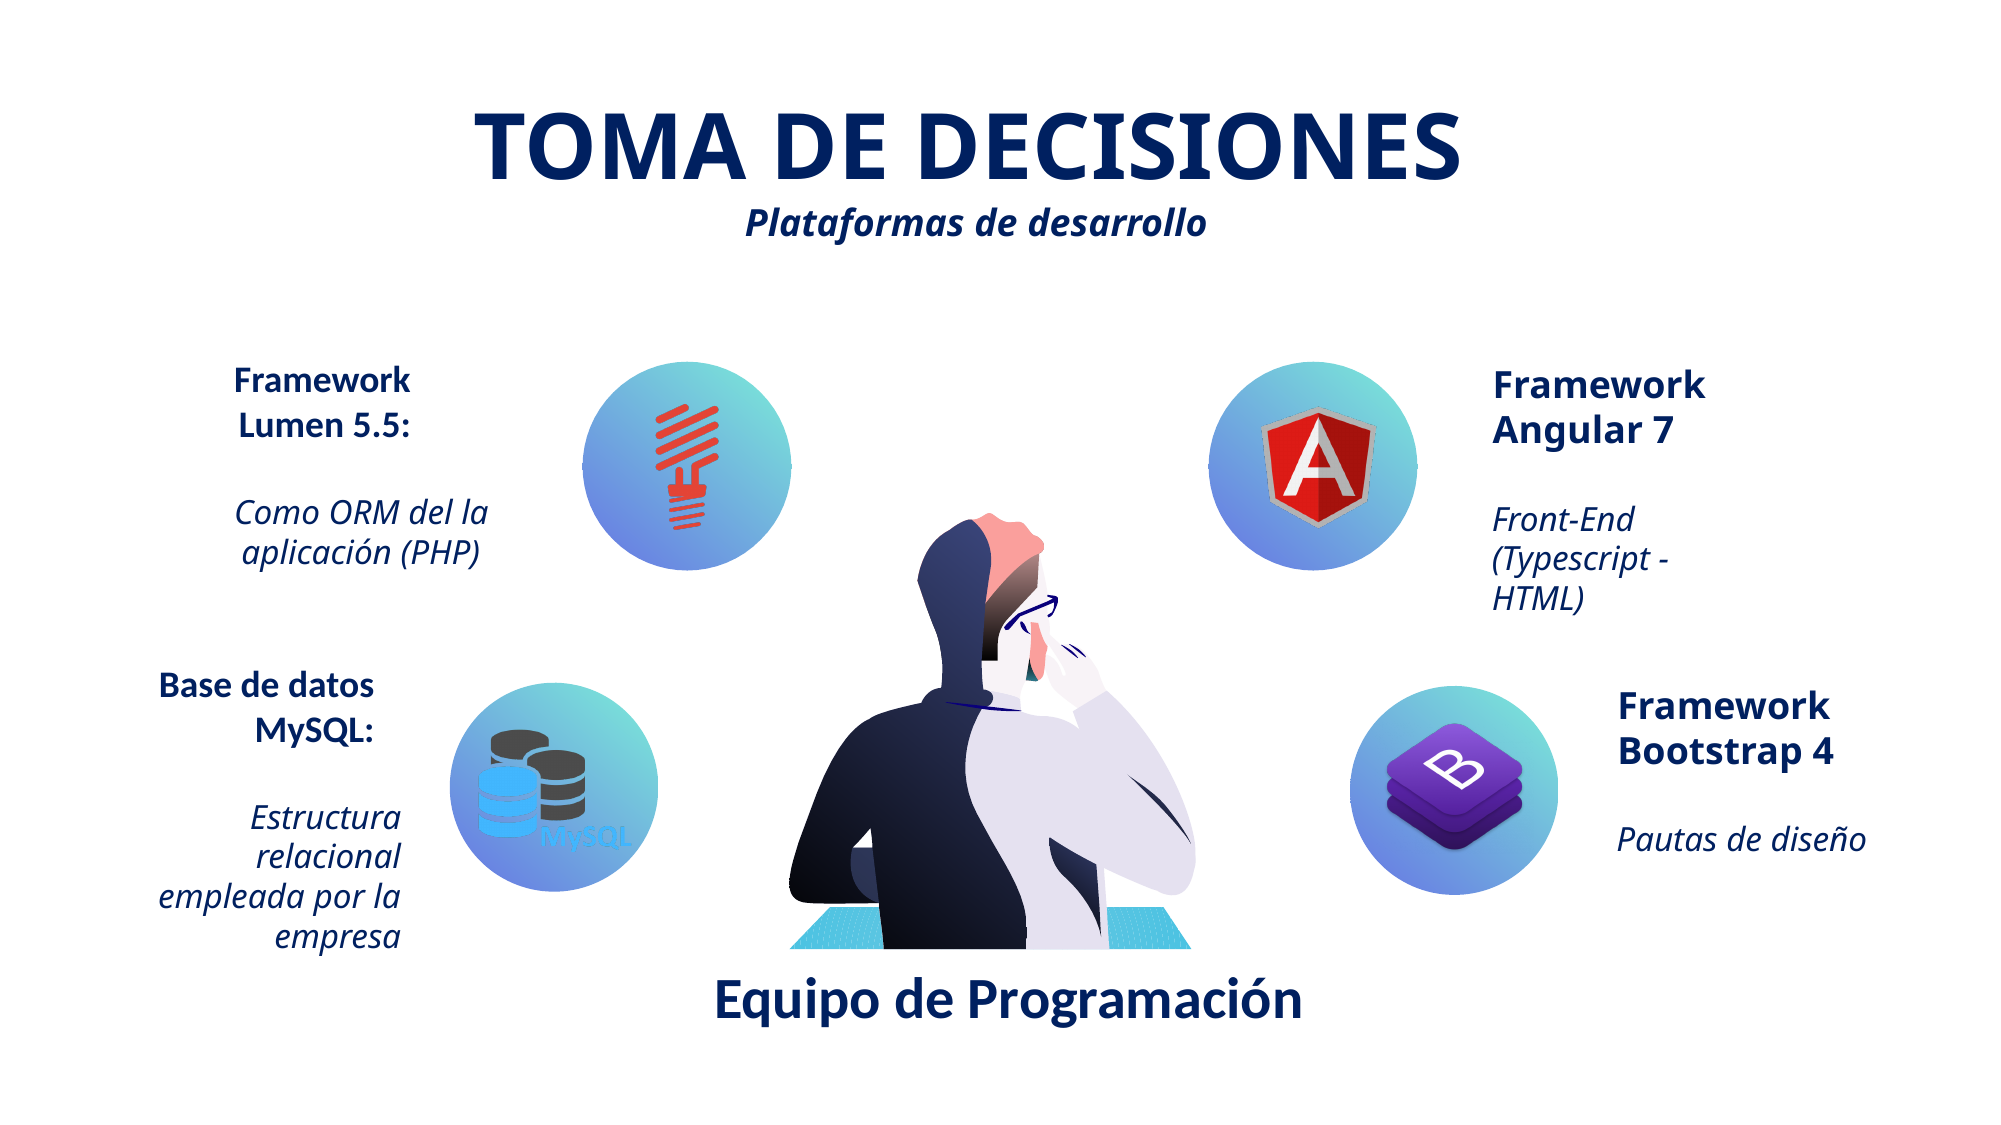

# Diapositiva de recursos humanos 4,
TOMA DE DECISIONES
Plataformas de desarrollo
Framework Lumen 5.5:
Como ORM del la aplicación (PHP)
Framework Angular 7
Front-End
(Typescript - HTML)
Base de datos MySQL:
Estructura relacional empleada por la empresa
Framework Bootstrap 4
Pautas de diseño
Equipo de Programación